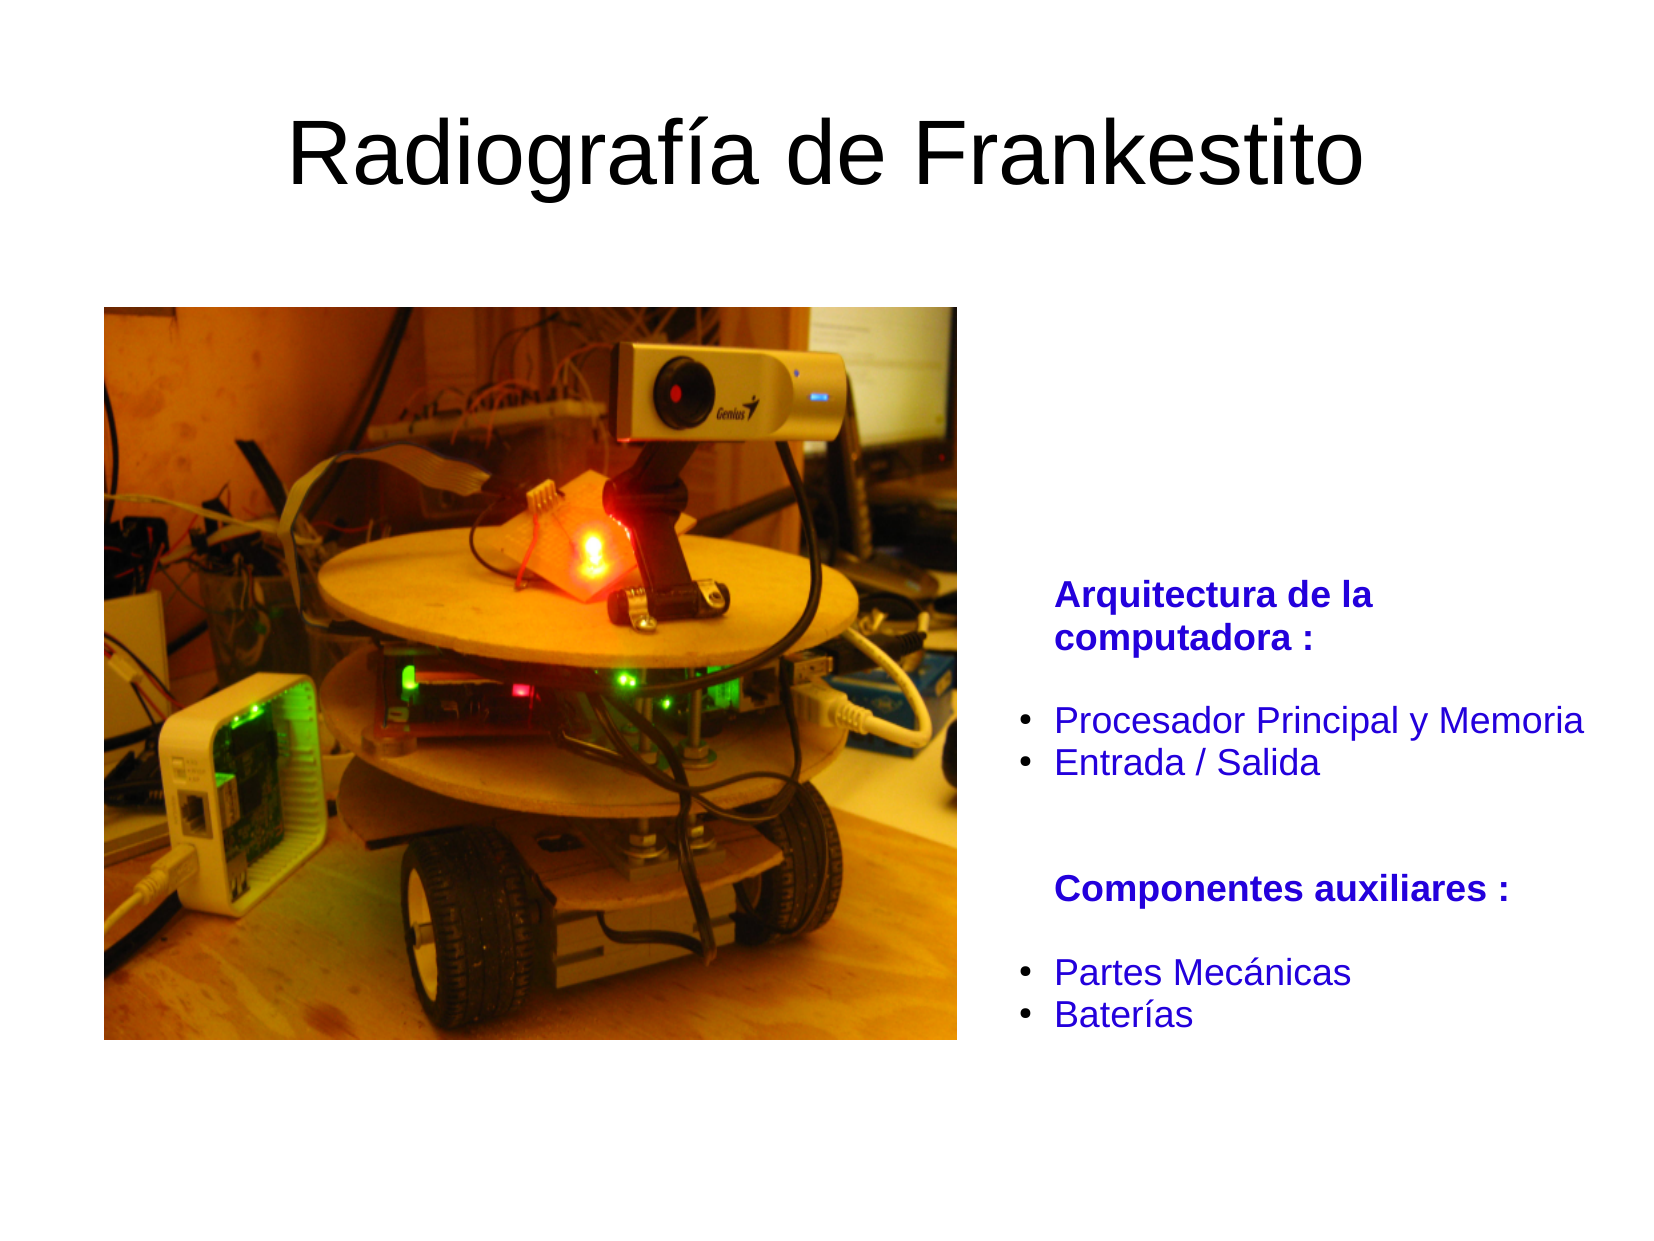

# Radiografía de Frankestito
Arquitectura de la computadora :
Procesador Principal y Memoria
Entrada / Salida
Componentes auxiliares :
Partes Mecánicas
Baterías